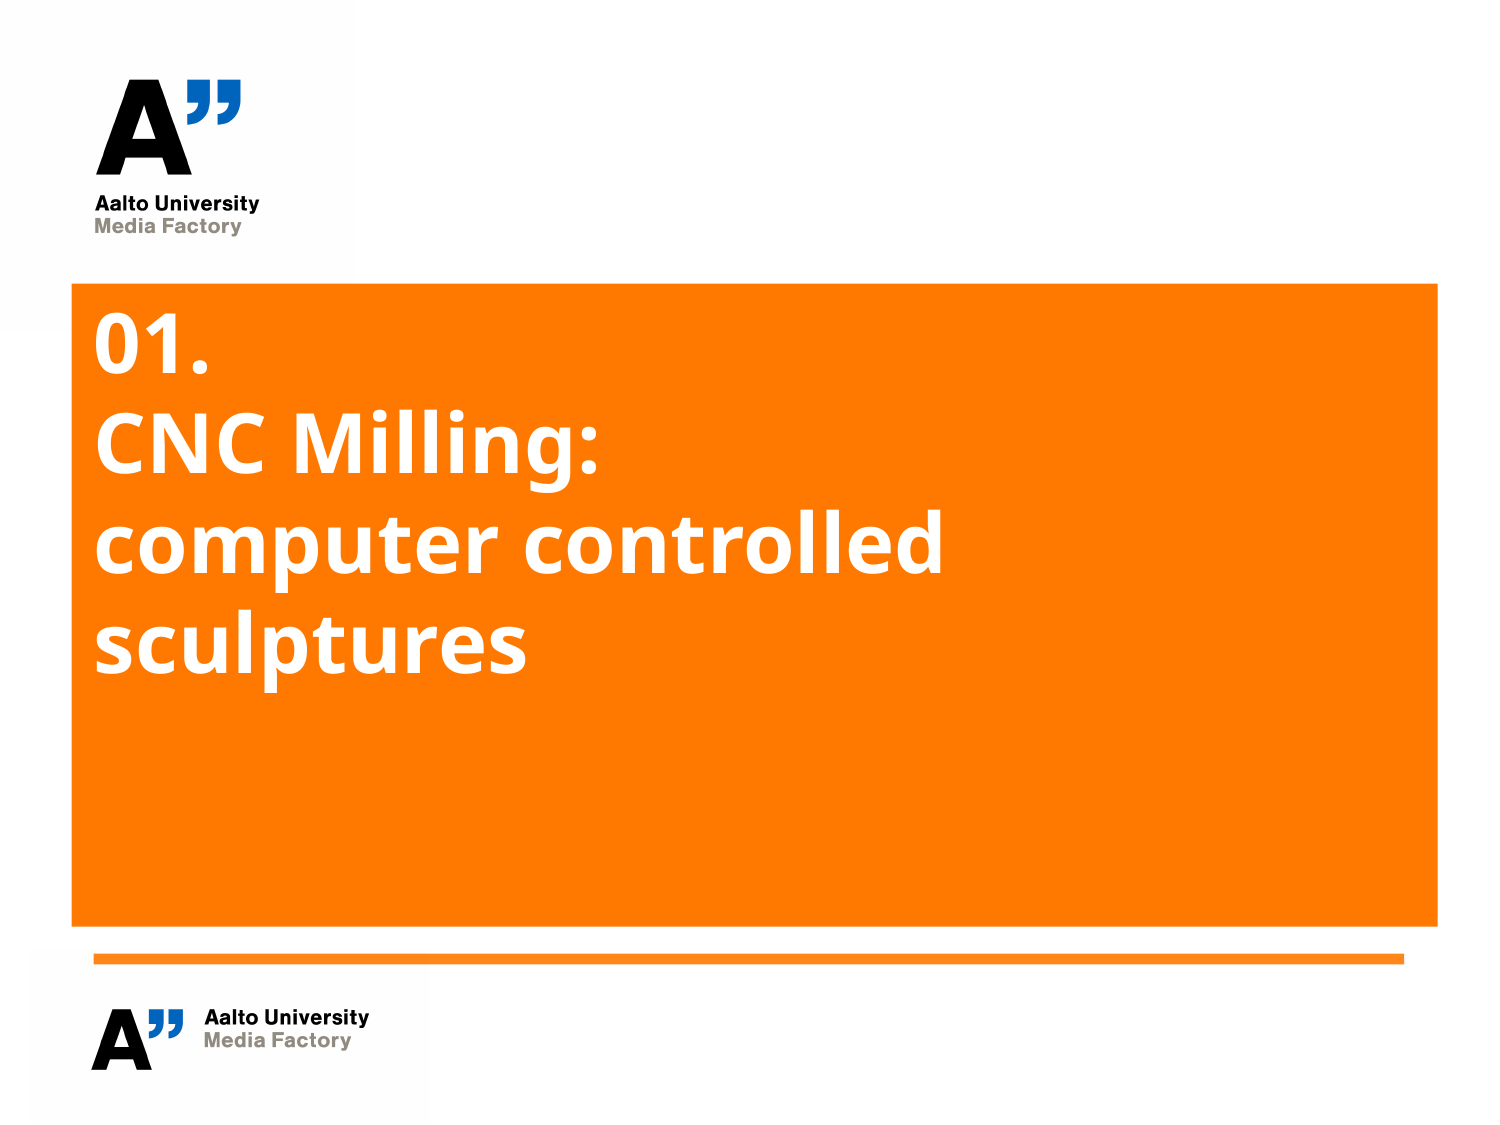

#
01.
CNC Milling:
computer controlled sculptures